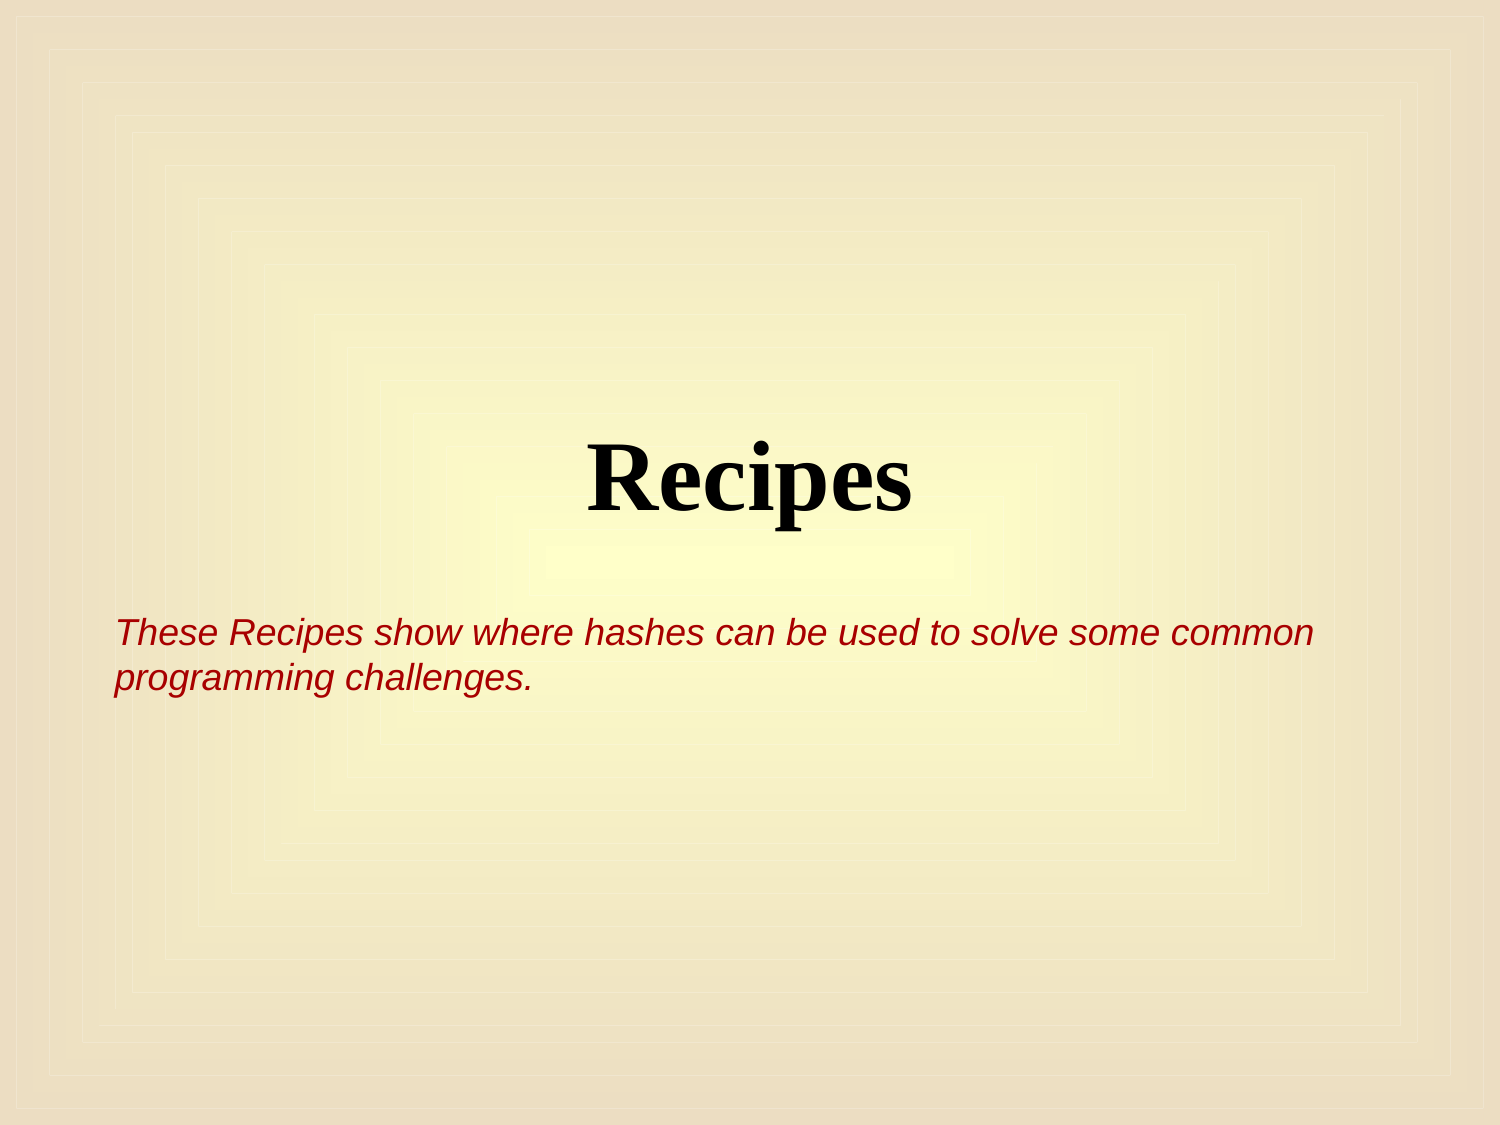

# Recipes
These Recipes show where hashes can be used to solve some common programming challenges.